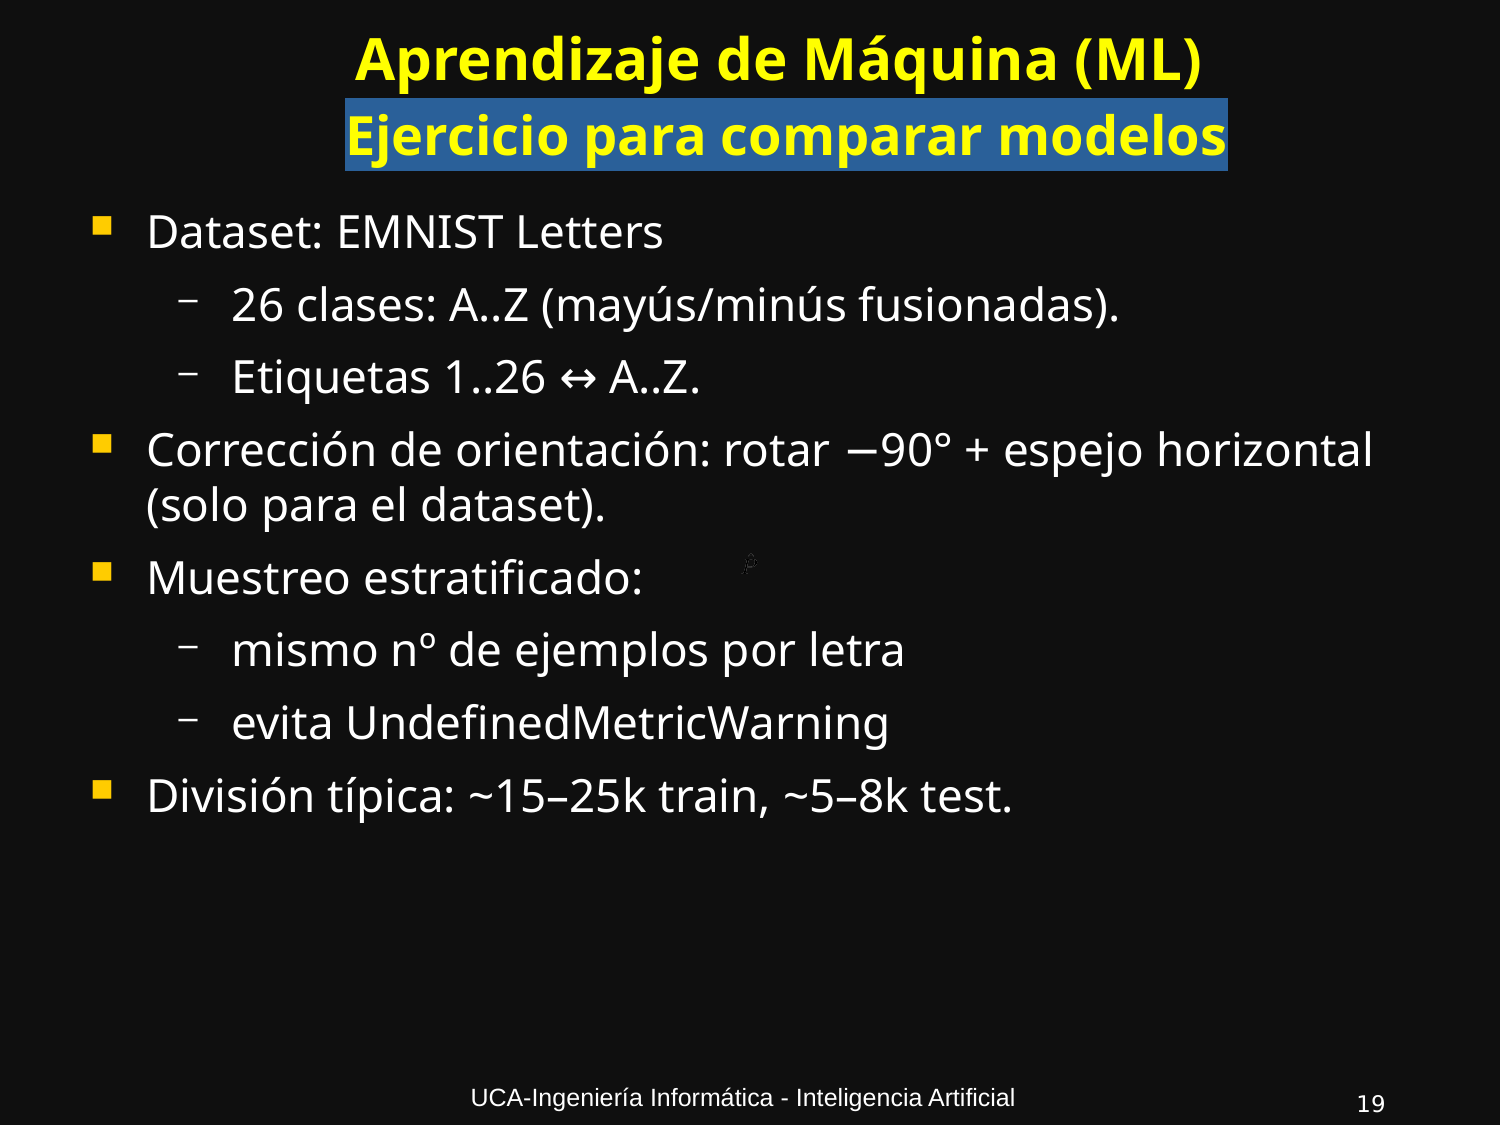

# Aprendizaje de Máquina (ML) Ejercicio para comparar modelos
Dataset: EMNIST Letters
26 clases: A..Z (mayús/minús fusionadas).
Etiquetas 1..26 ↔ A..Z.
Corrección de orientación: rotar −90° + espejo horizontal (solo para el dataset).
Muestreo estratificado:
mismo nº de ejemplos por letra
evita UndefinedMetricWarning
División típica: ~15–25k train, ~5–8k test.